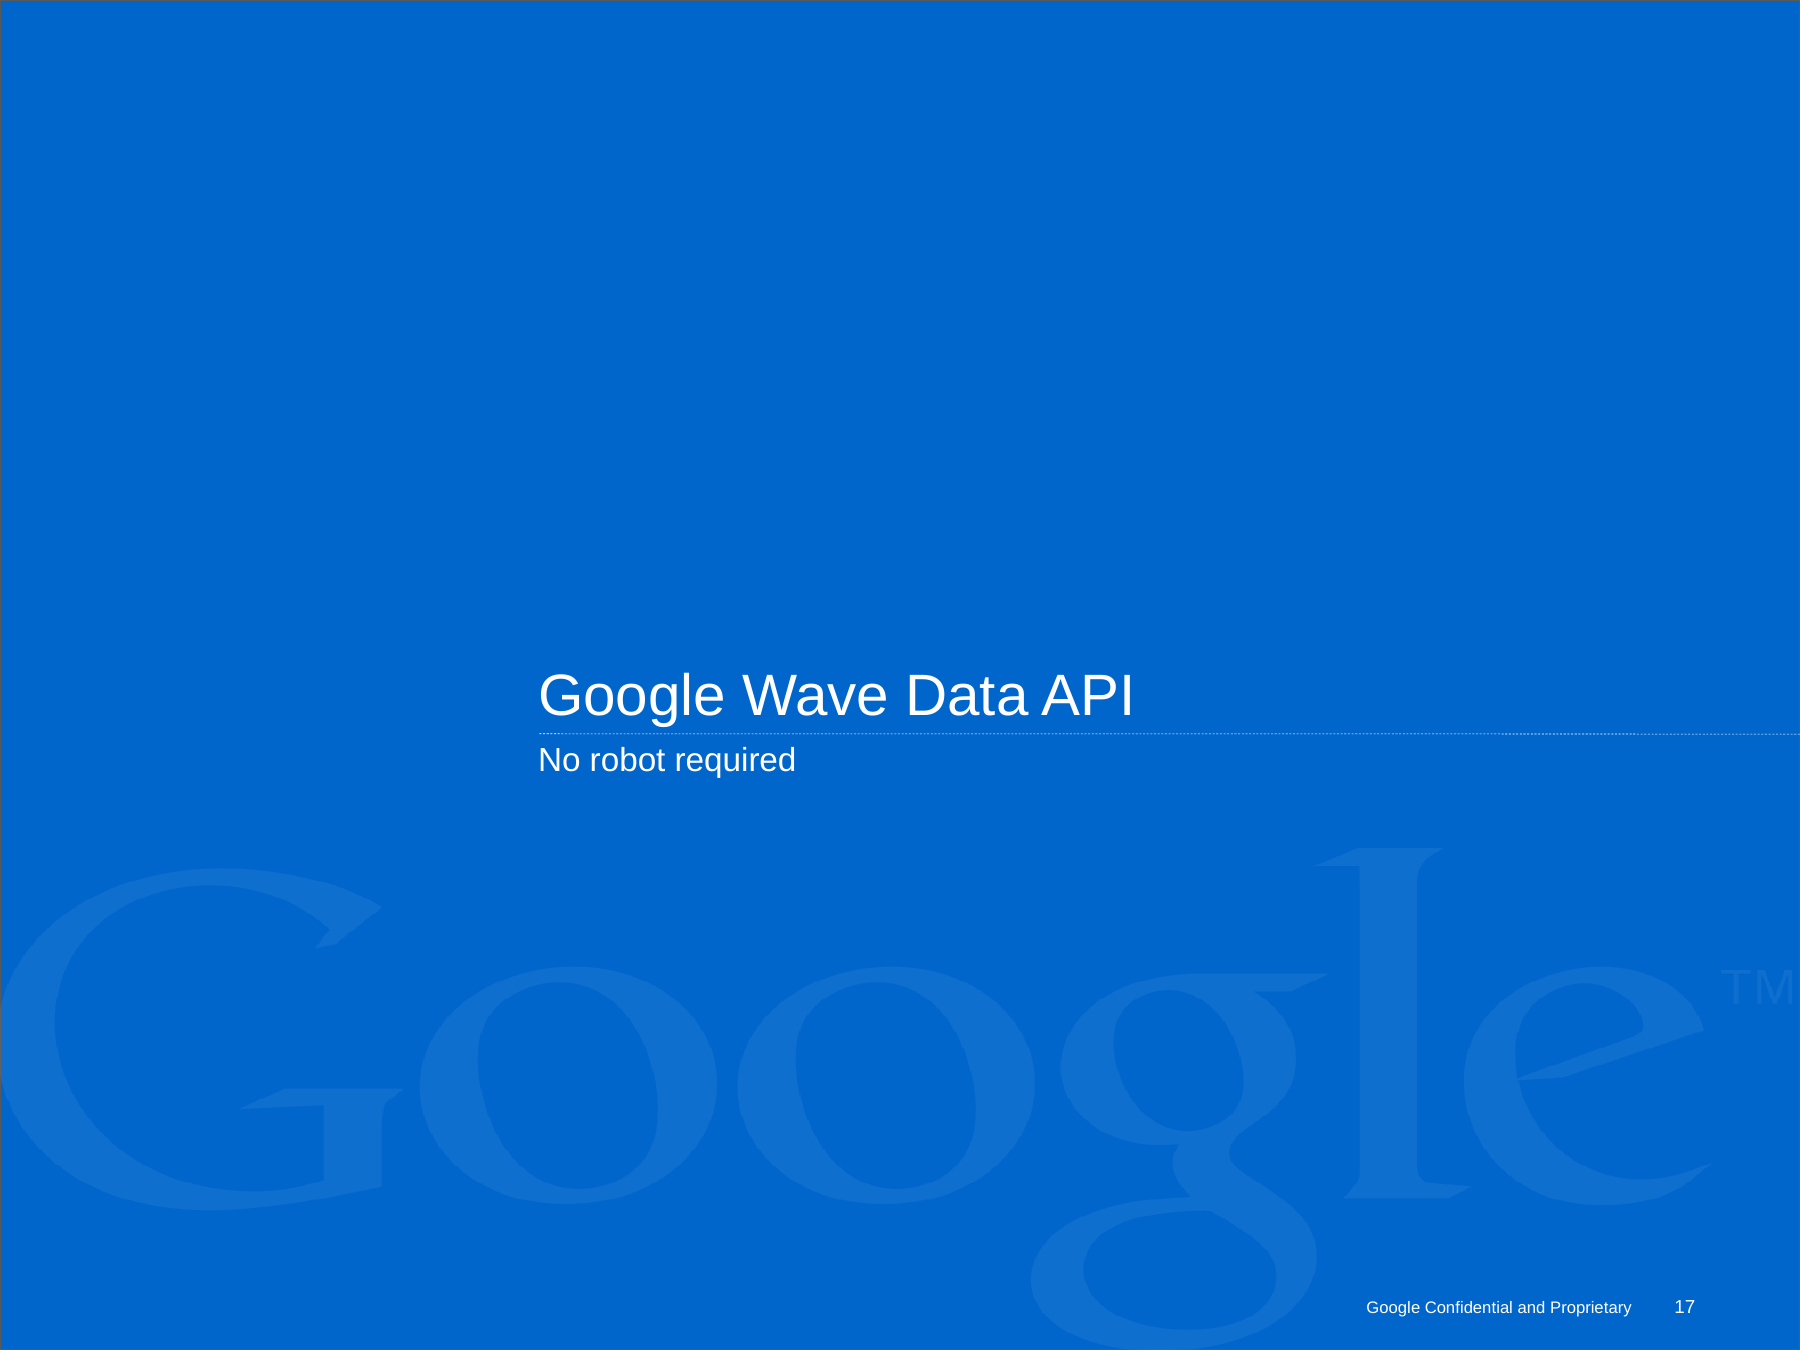

# Google Wave Data API
No robot required
17